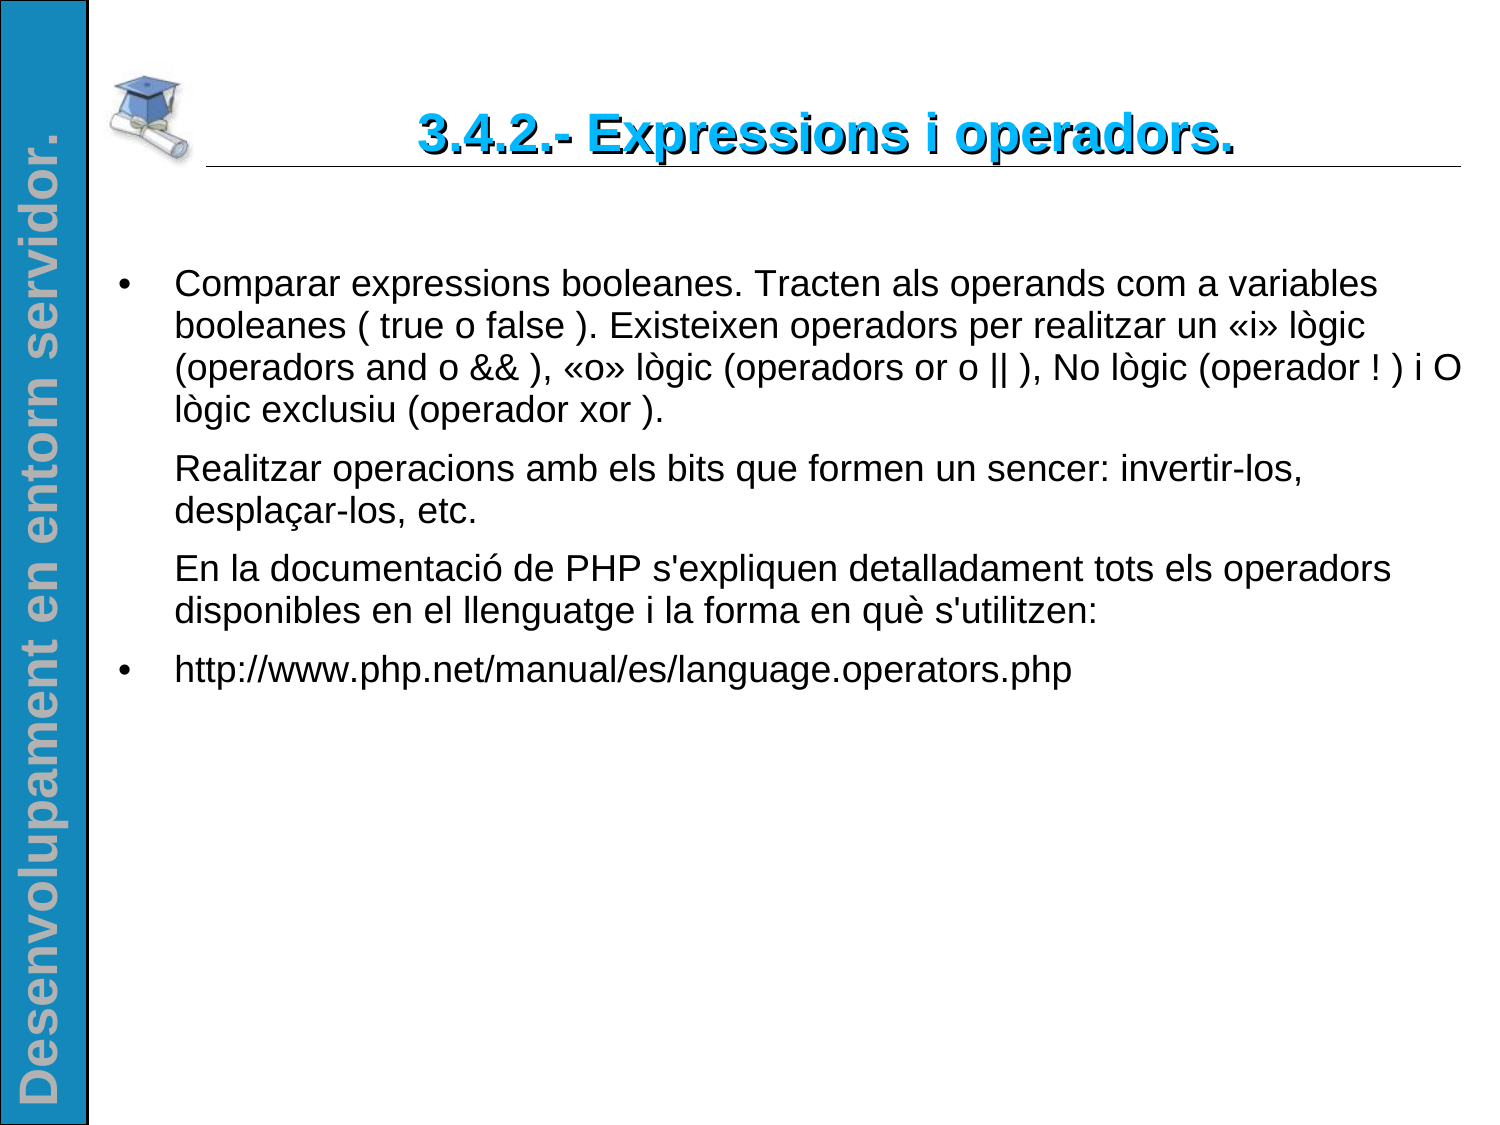

# 3.4.2.- Expressions i operadors.
Comparar expressions booleanes. Tracten als operands com a variables booleanes ( true o false ). Existeixen operadors per realitzar un «i» lògic (operadors and o && ), «o» lògic (operadors or o || ), No lògic (operador ! ) i O lògic exclusiu (operador xor ).
Realitzar operacions amb els bits que formen un sencer: invertir-los, desplaçar-los, etc.
En la documentació de PHP s'expliquen detalladament tots els operadors disponibles en el llenguatge i la forma en què s'utilitzen:
http://www.php.net/manual/es/language.operators.php